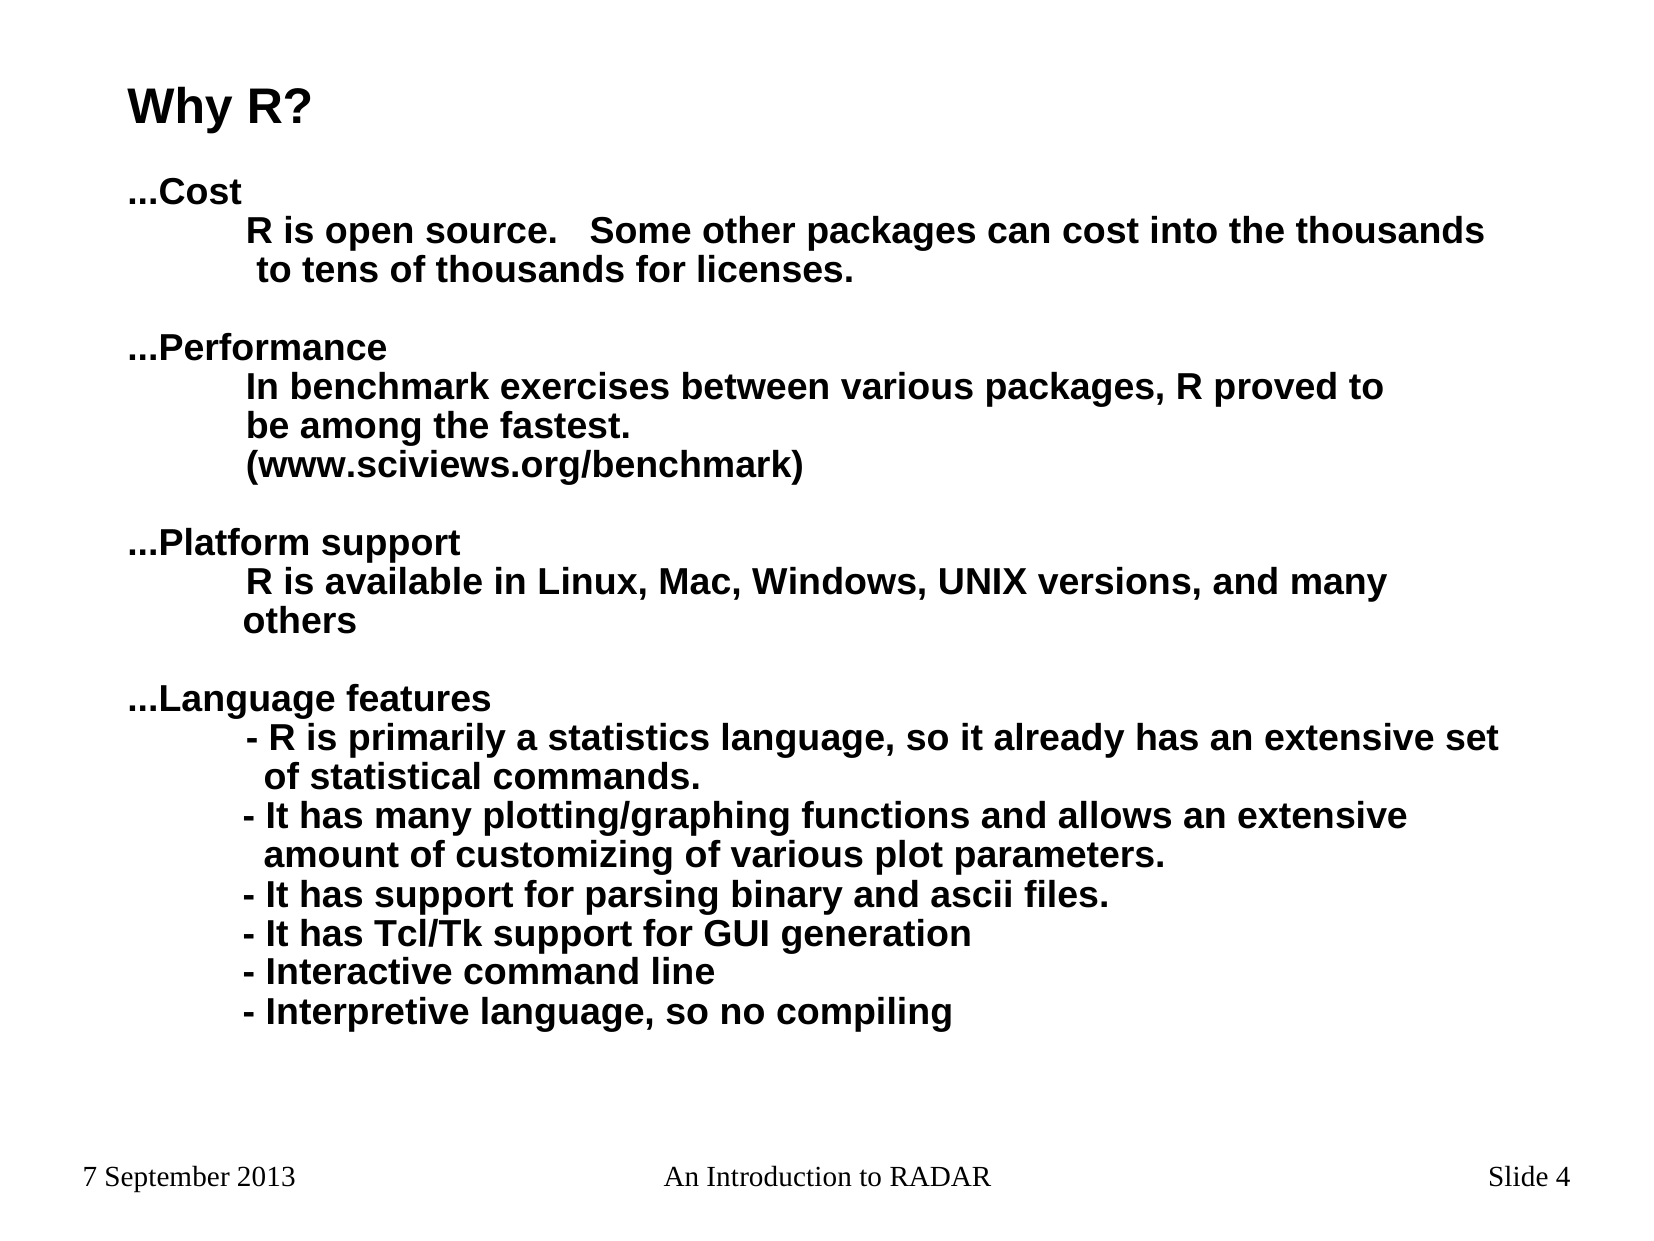

Why R?
...Cost
	R is open source. Some other packages can cost into the thousands
	 to tens of thousands for licenses.
...Performance
	In benchmark exercises between various packages, R proved to
	be among the fastest.
	(www.sciviews.org/benchmark)
...Platform support
	R is available in Linux, Mac, Windows, UNIX versions, and many
 others
...Language features
	- R is primarily a statistics language, so it already has an extensive set
 of statistical commands.
 - It has many plotting/graphing functions and allows an extensive
 amount of customizing of various plot parameters.
 - It has support for parsing binary and ascii files.
 - It has Tcl/Tk support for GUI generation
 - Interactive command line
 - Interpretive language, so no compiling
4